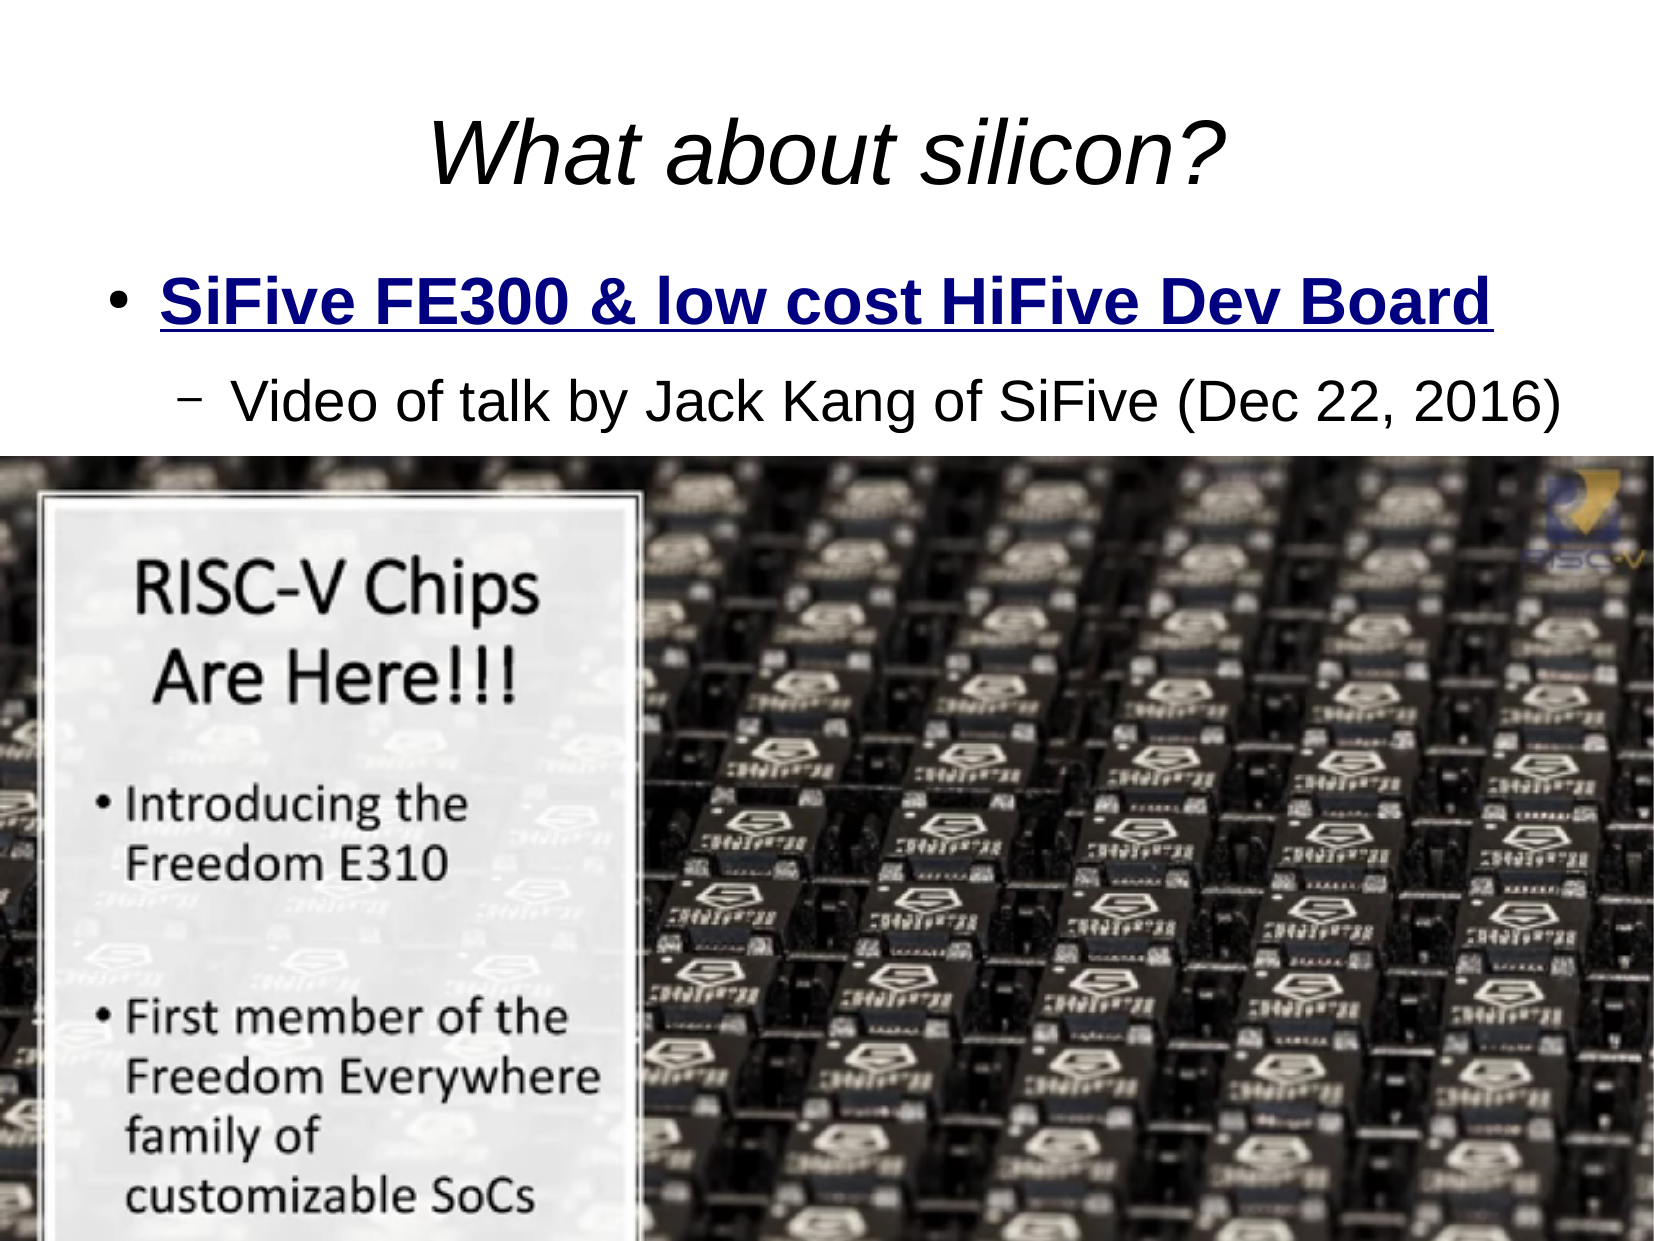

# What about silicon?
SiFive FE300 & low cost HiFive Dev Board
Video of talk by Jack Kang of SiFive (Dec 22, 2016)